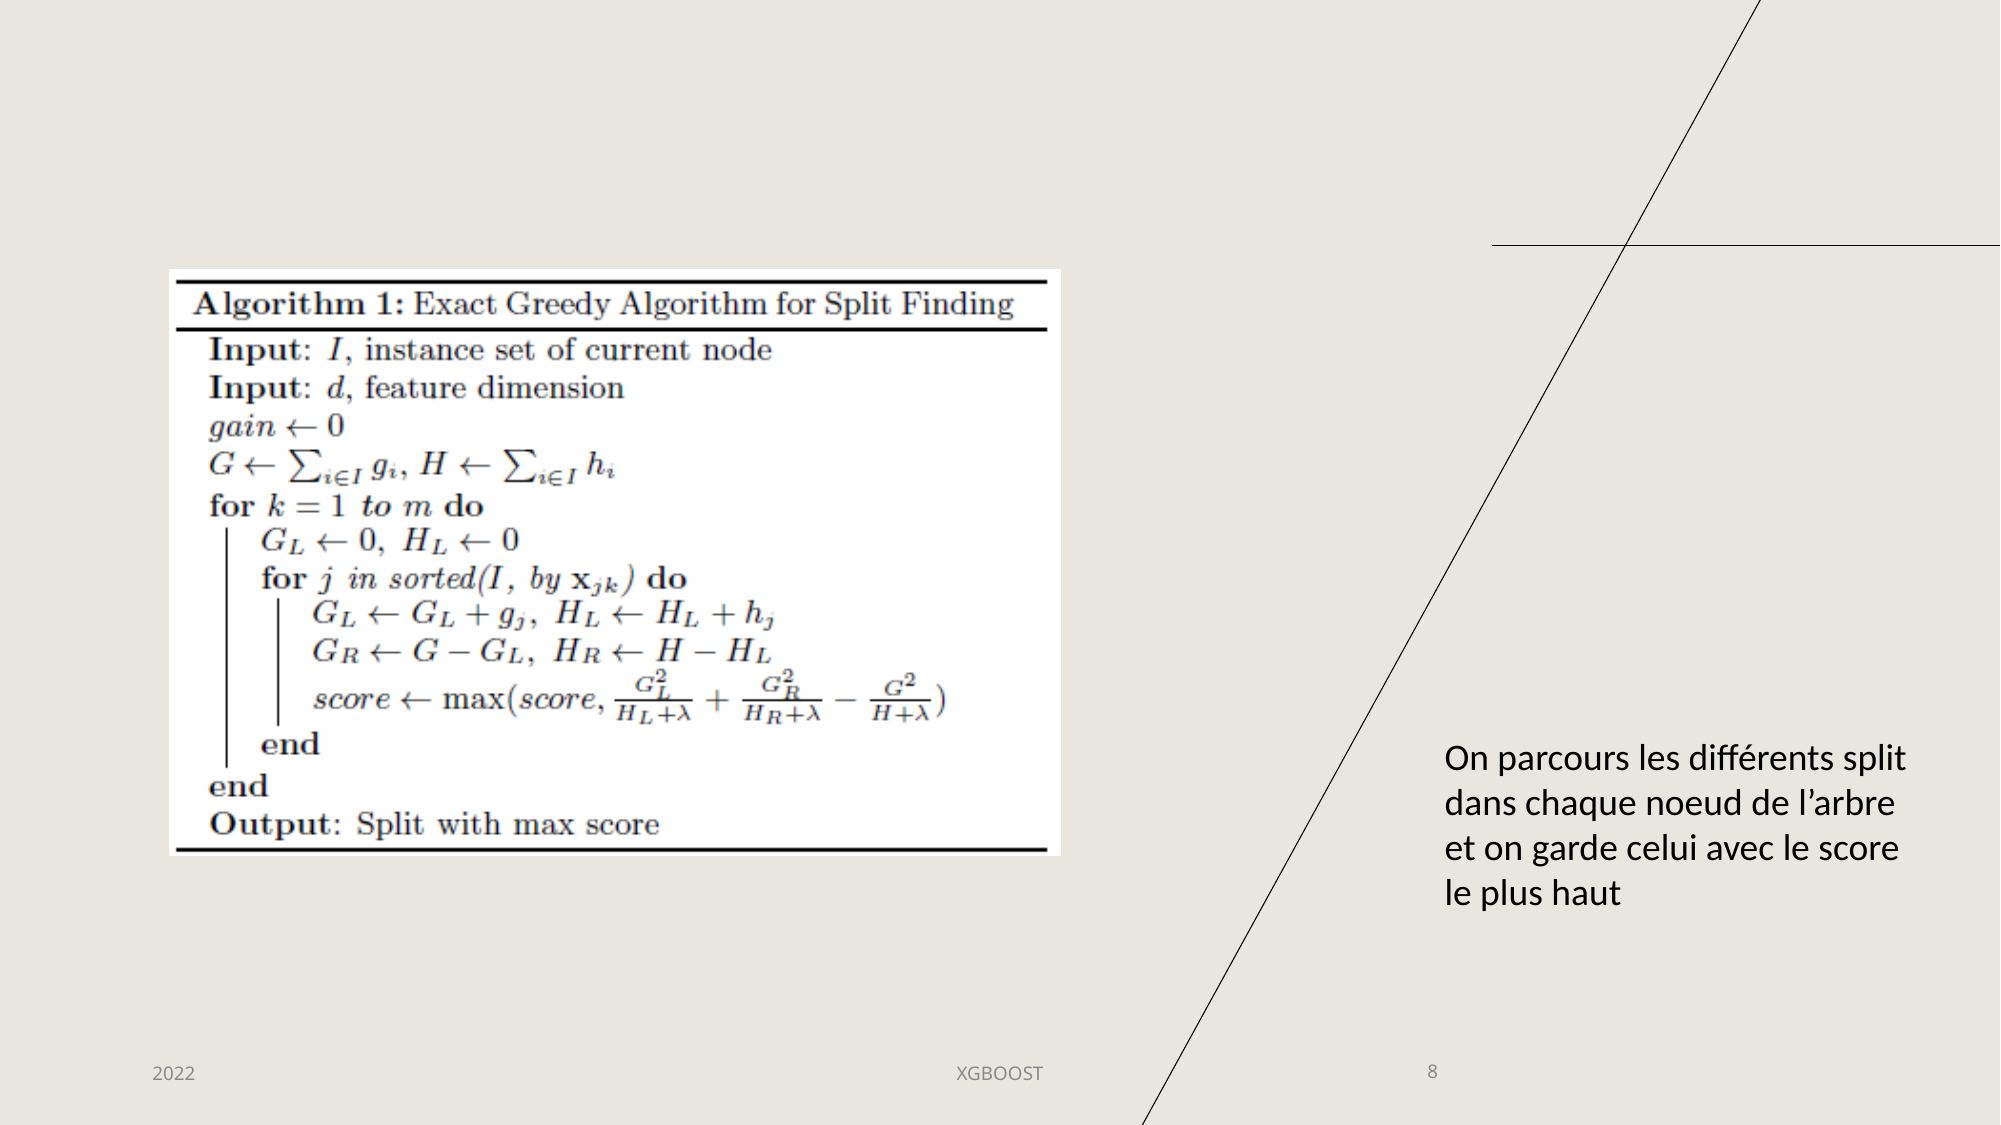

# L’algorithme
On parcours les différents split dans chaque noeud de l’arbre et on garde celui avec le score le plus haut
2022
XGBOOST